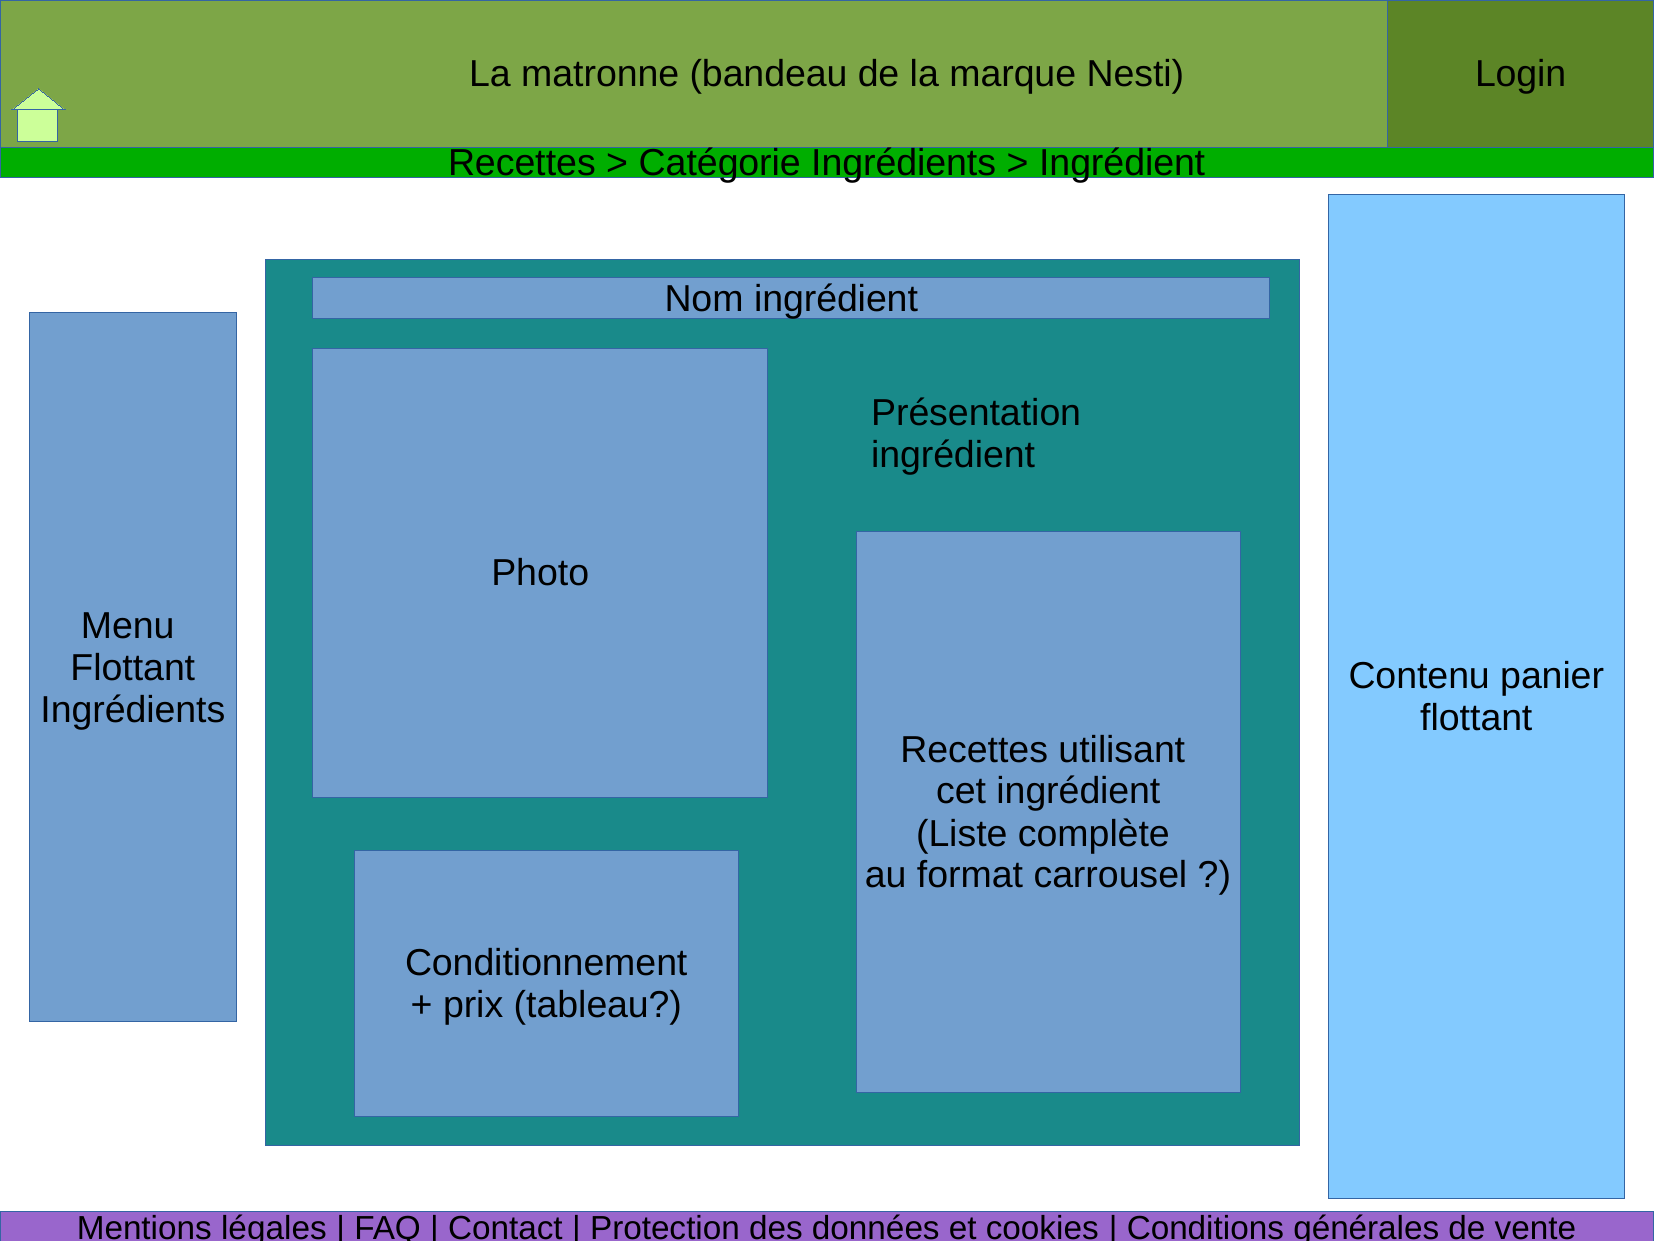

La matronne (bandeau de la marque Nesti)
Login
Recettes > Catégorie Ingrédients > Ingrédient
Contenu panier
flottant
Nom ingrédient
Menu
Flottant
Ingrédients
Photo
Photo
Présentation ingrédient
Recettes utilisant
cet ingrédient
(Liste complète
au format carrousel ?)
Conditionnement
+ prix (tableau?)
Mentions légales | FAQ | Contact | Protection des données et cookies | Conditions générales de vente